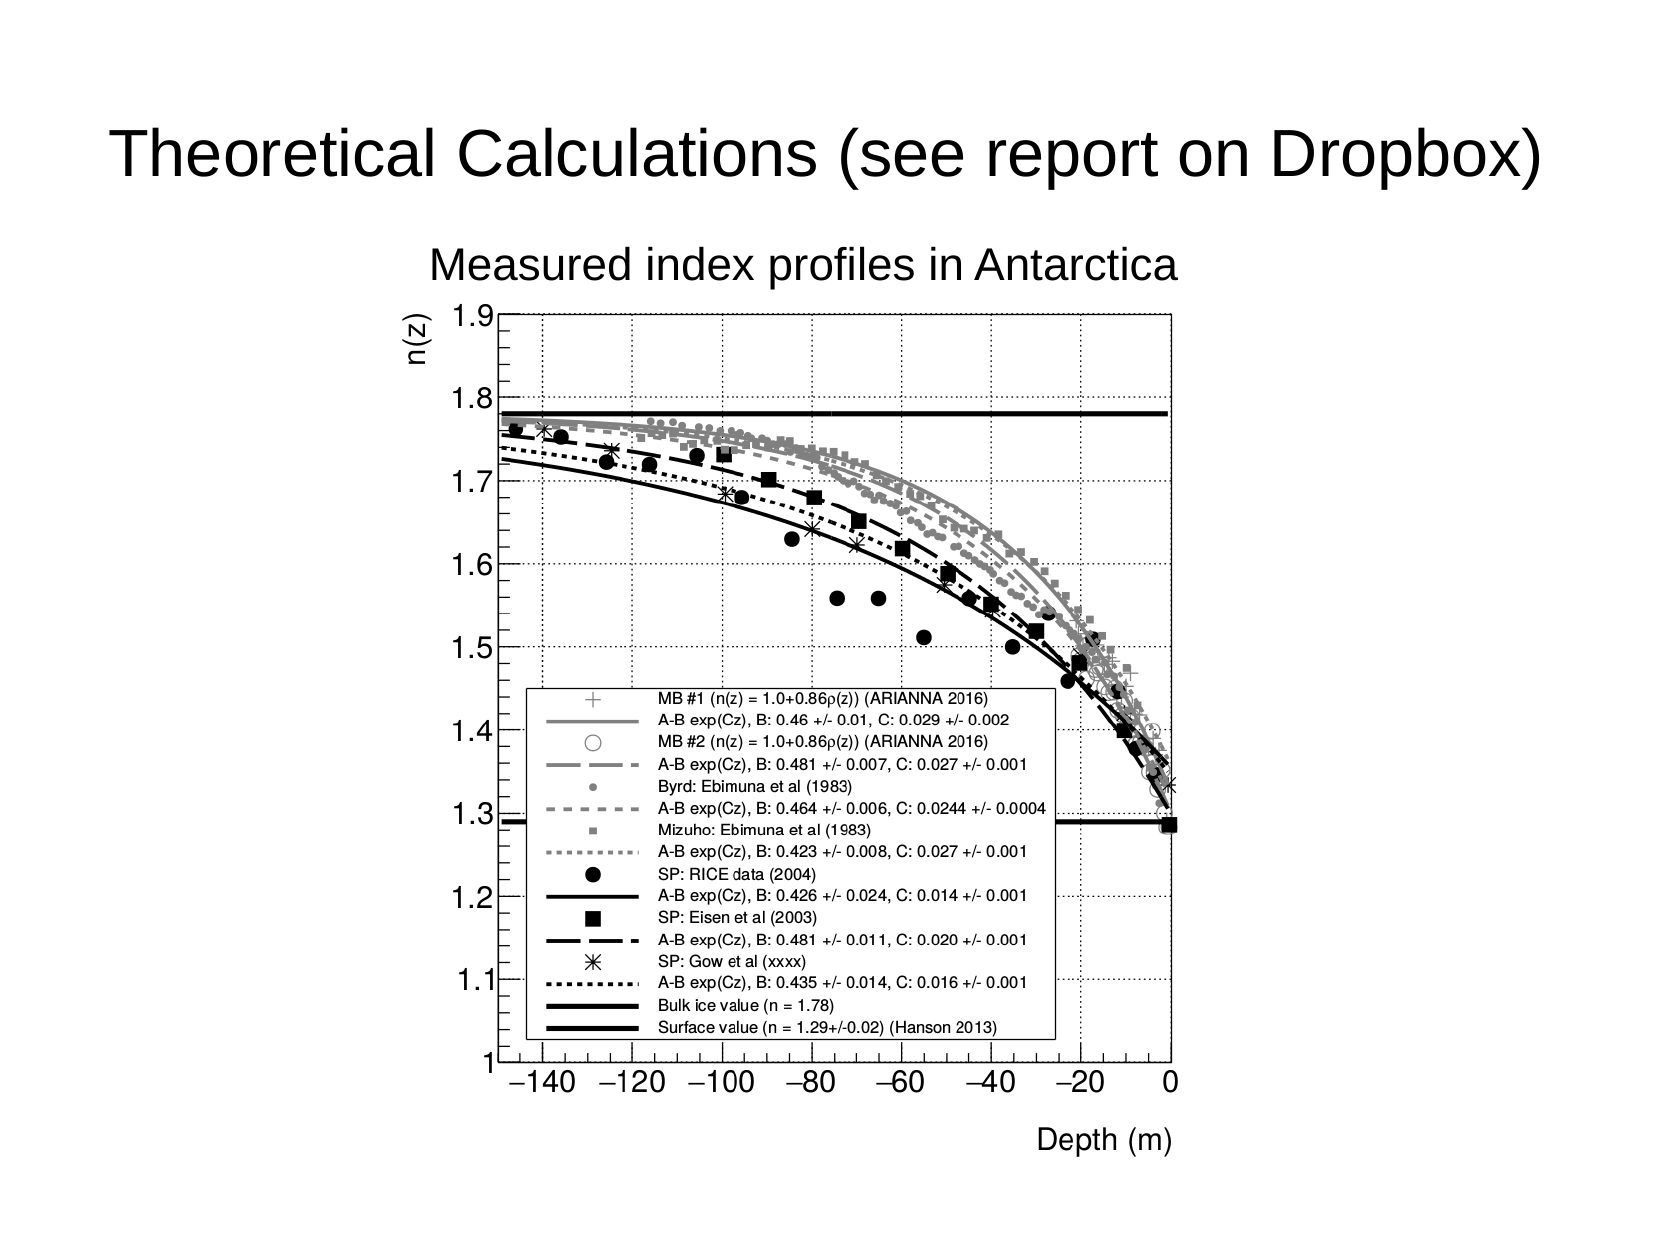

# Theoretical Calculations (see report on Dropbox)
Measured index profiles in Antarctica